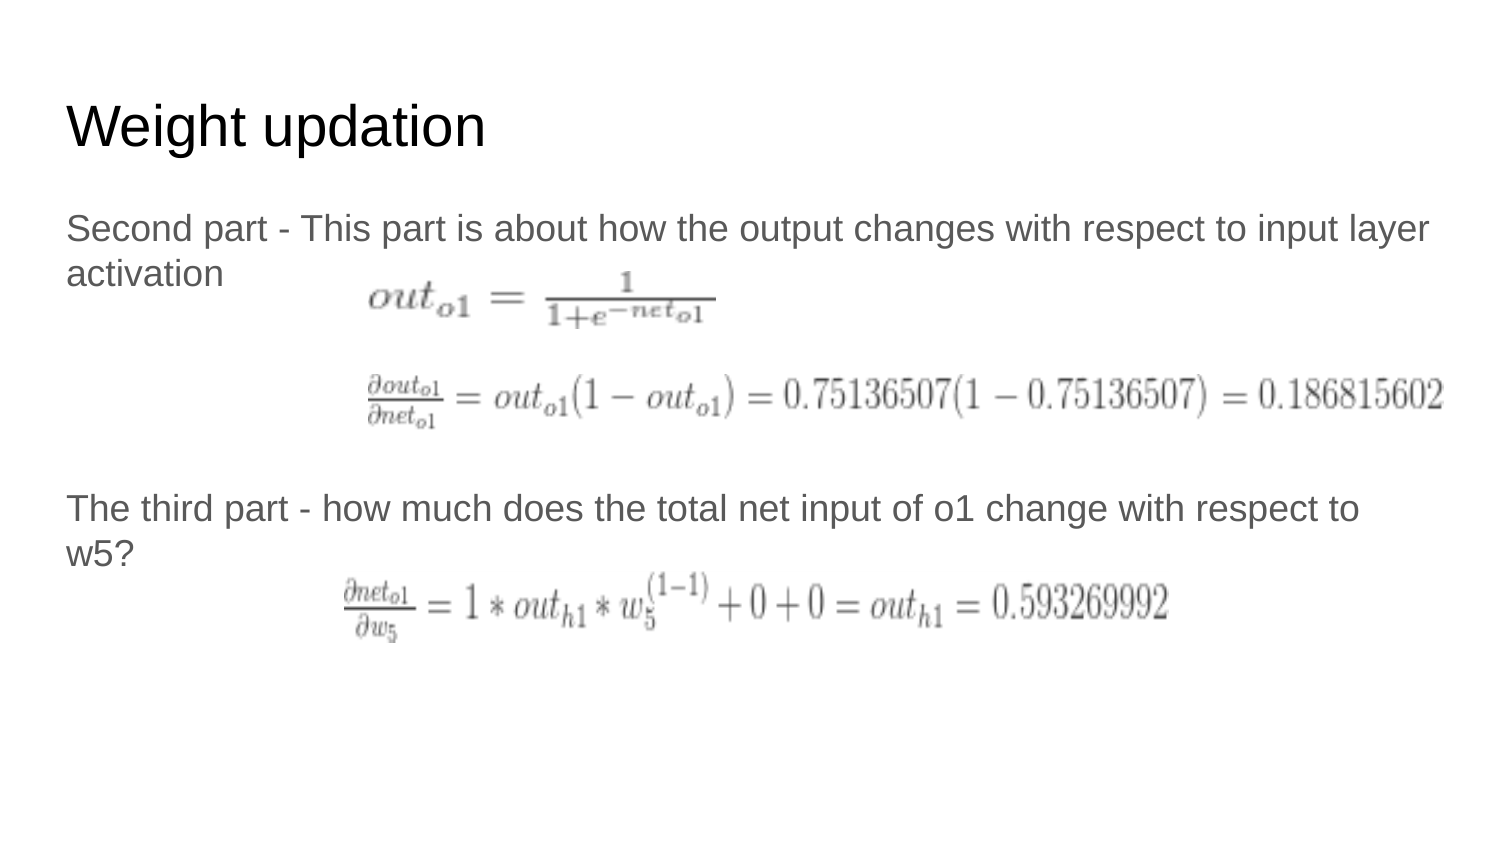

# Weight updation
Second part - This part is about how the output changes with respect to input layer activation
The third part - how much does the total net input of o1 change with respect to w5?